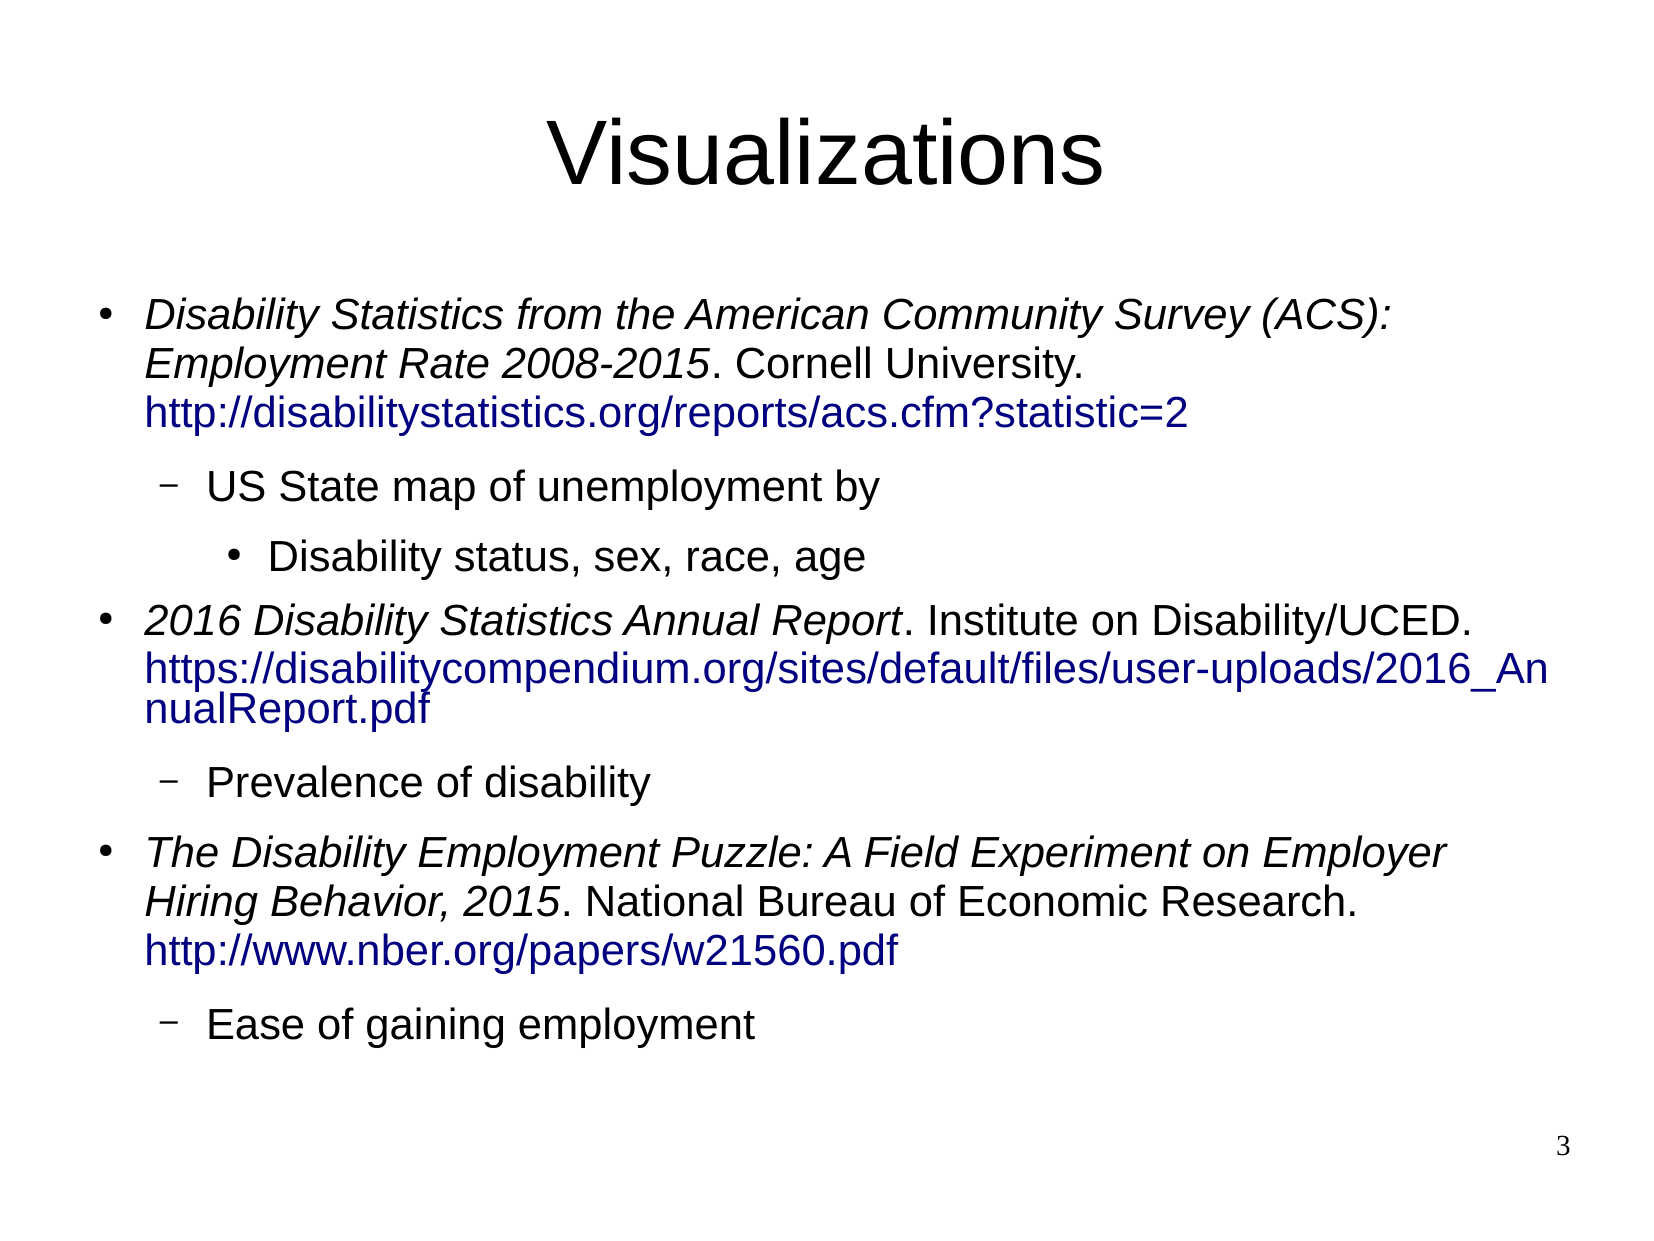

# Visualizations
Disability Statistics from the American Community Survey (ACS): Employment Rate 2008-2015. Cornell University. http://disabilitystatistics.org/reports/acs.cfm?statistic=2
US State map of unemployment by
Disability status, sex, race, age
2016 Disability Statistics Annual Report. Institute on Disability/UCED. https://disabilitycompendium.org/sites/default/files/user-uploads/2016_AnnualReport.pdf
Prevalence of disability
The Disability Employment Puzzle: A Field Experiment on Employer Hiring Behavior, 2015. National Bureau of Economic Research. http://www.nber.org/papers/w21560.pdf
Ease of gaining employment
3